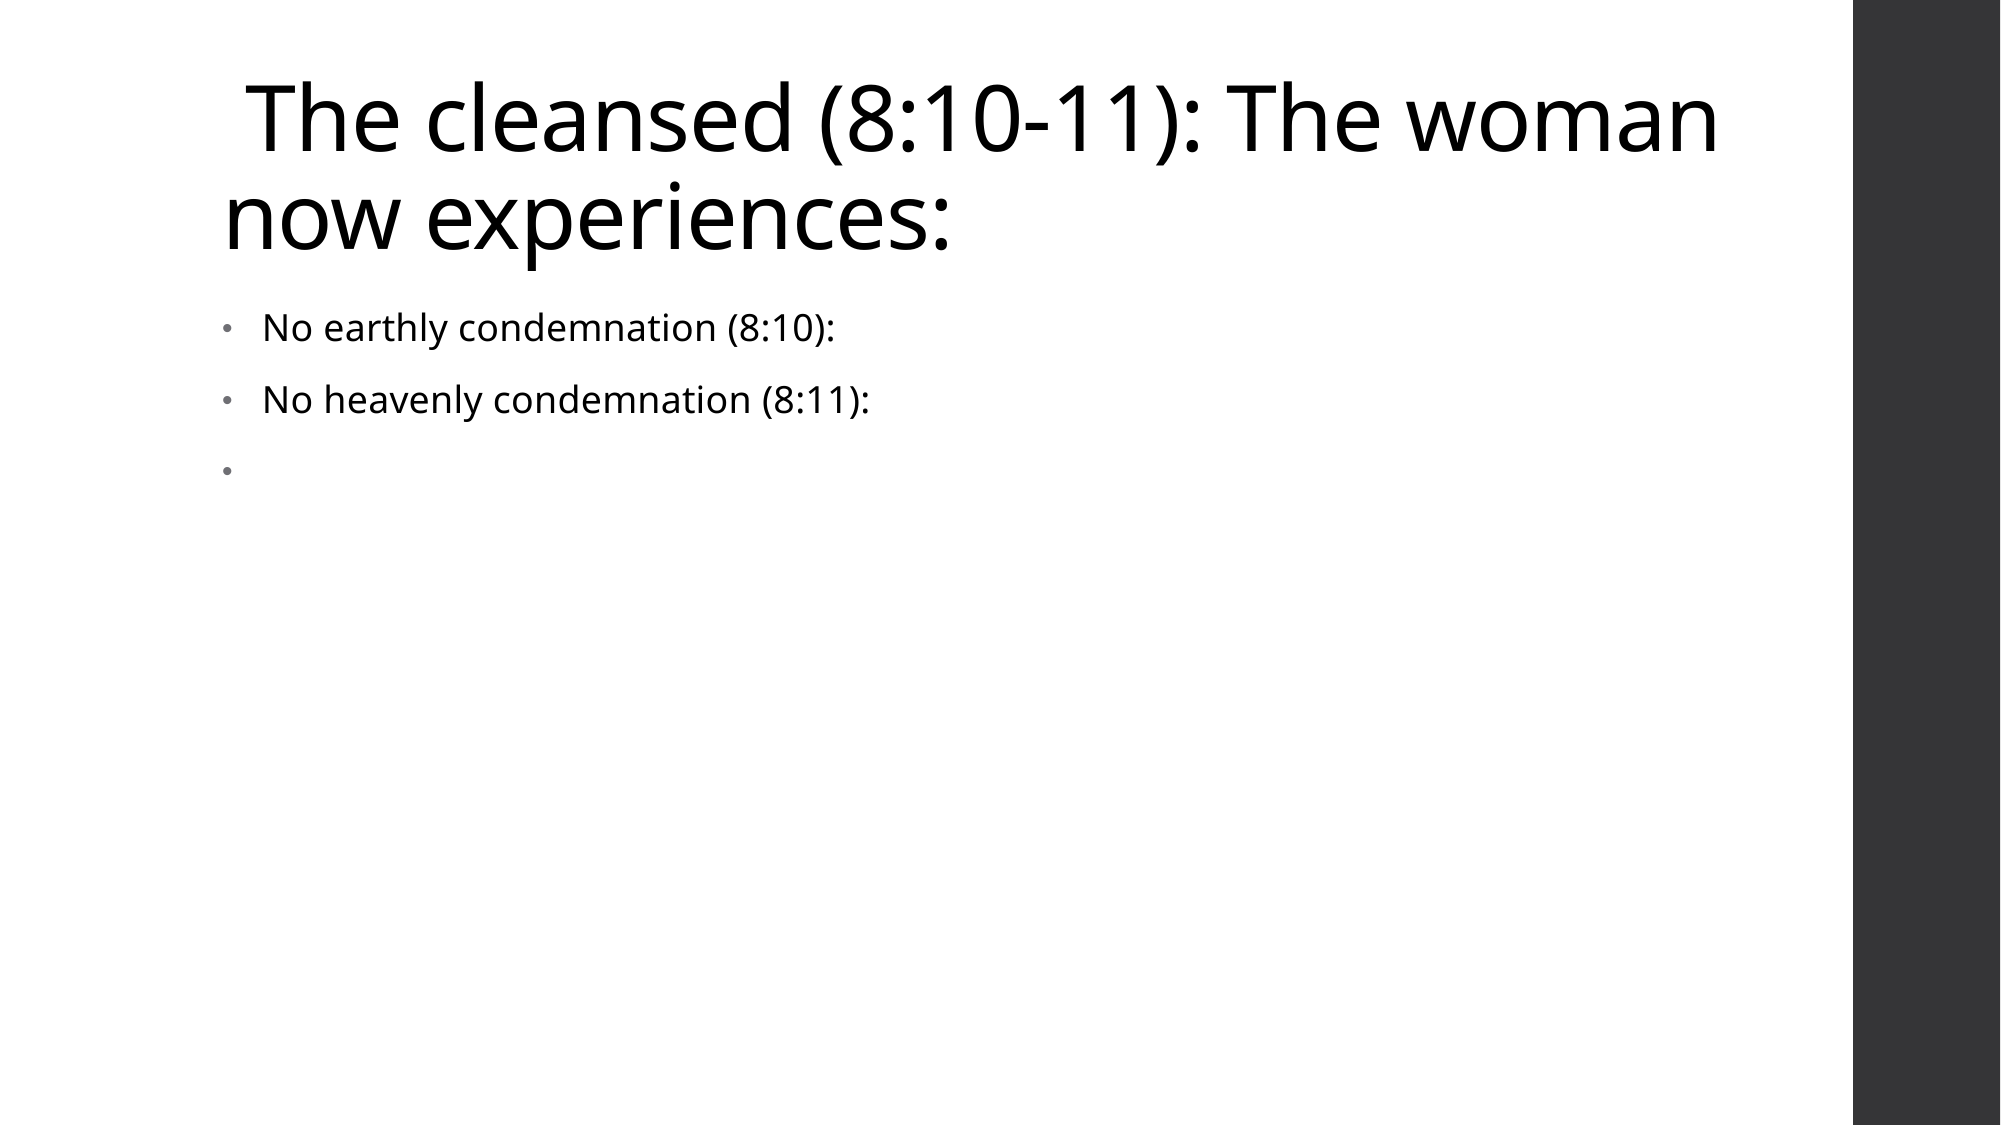

# The cleansed (8:10-11): The woman now experiences:
 No earthly condemnation (8:10):
 No heavenly condemnation (8:11):